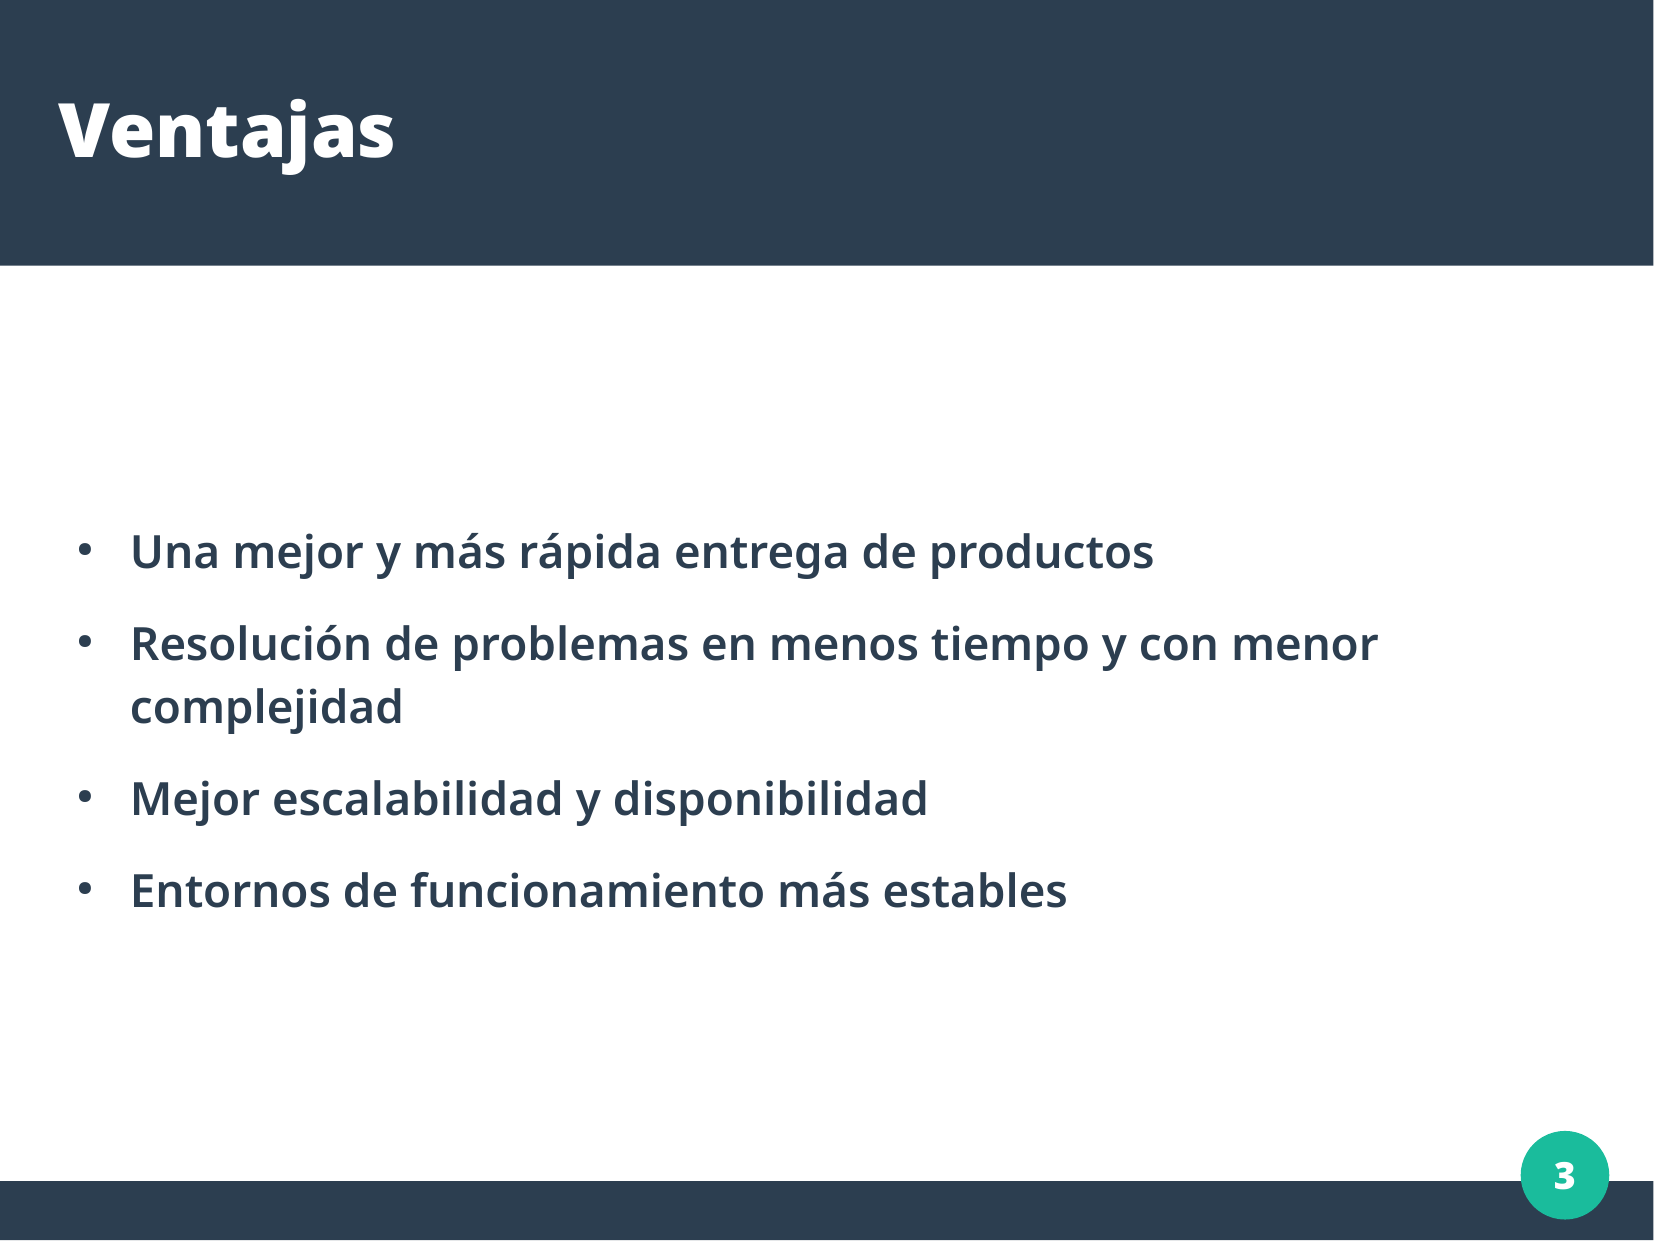

# Ventajas
Una mejor y más rápida entrega de productos
Resolución de problemas en menos tiempo y con menor complejidad
Mejor escalabilidad y disponibilidad
Entornos de funcionamiento más estables
3